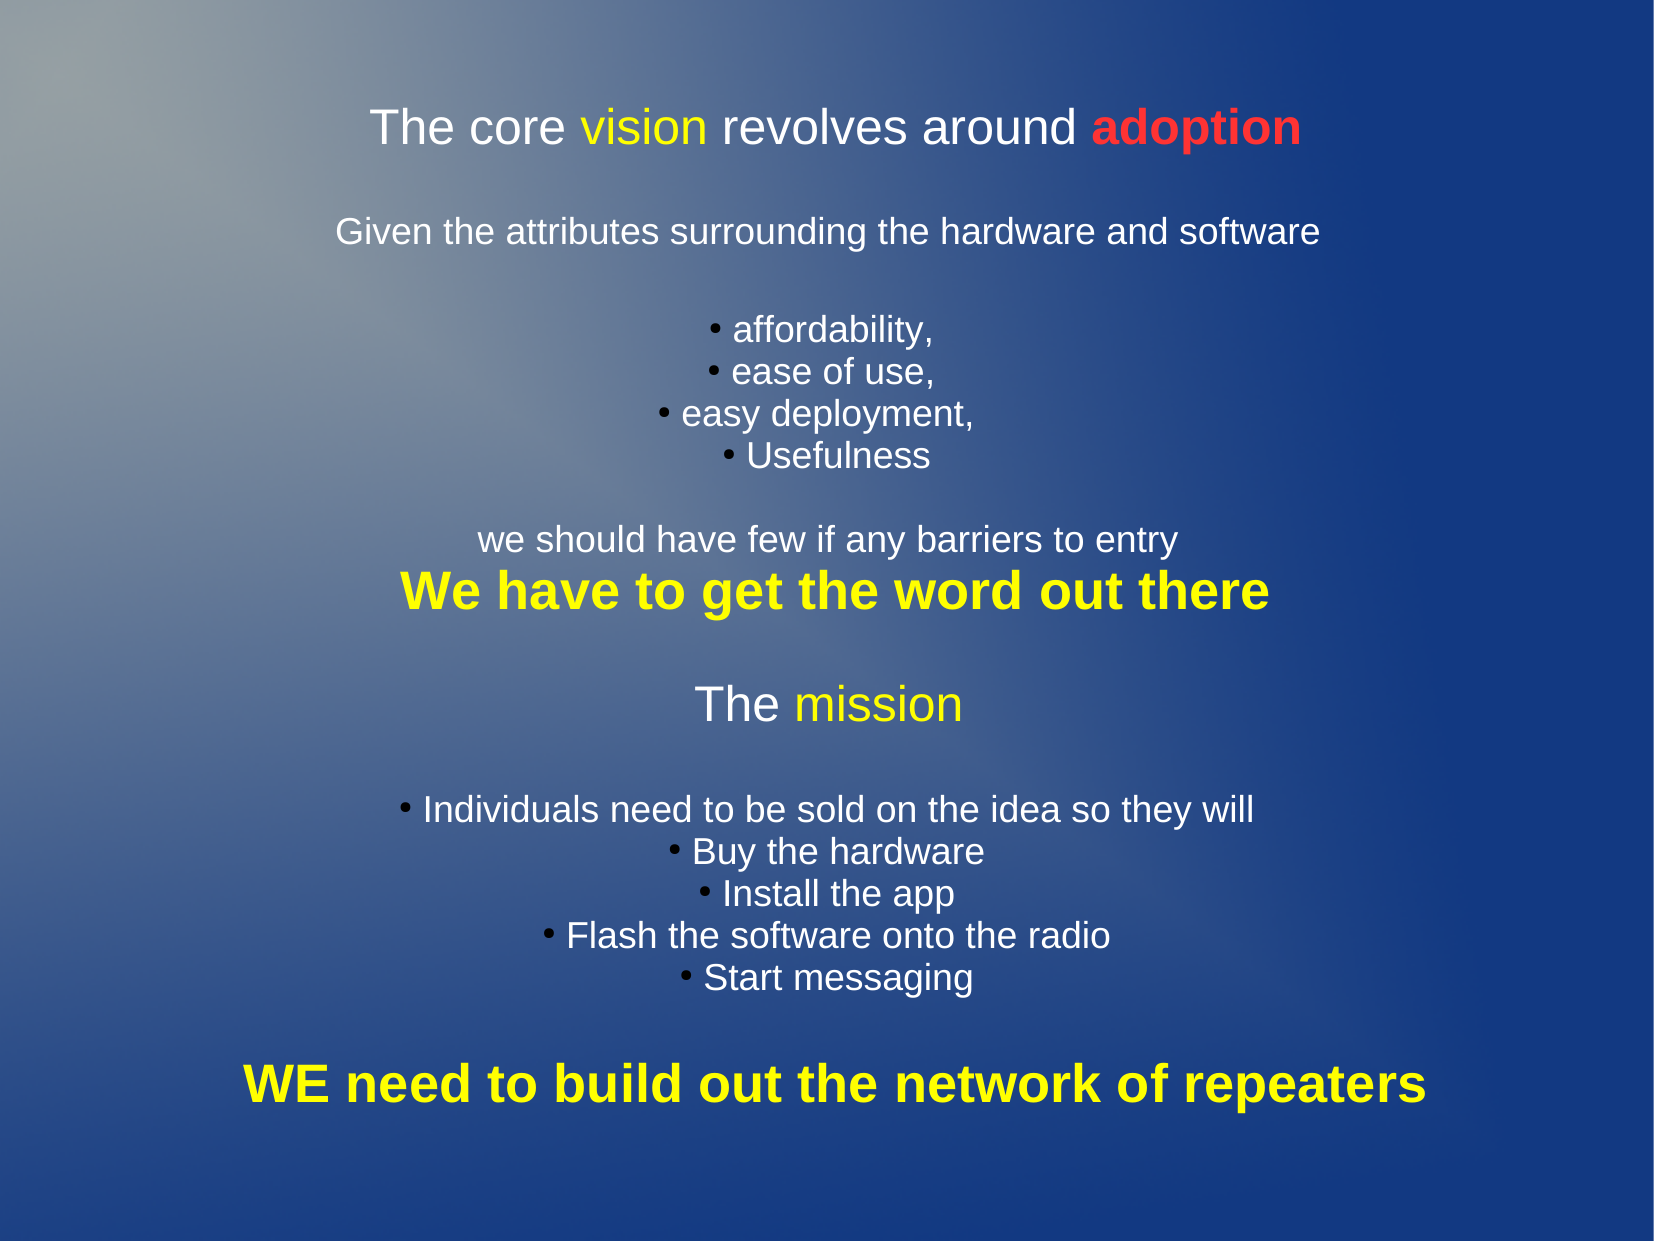

# The core vision revolves around adoption
Given the attributes surrounding the hardware and software
 affordability,
 ease of use,
 easy deployment,
 Usefulness
we should have few if any barriers to entry
We have to get the word out there
The mission
 Individuals need to be sold on the idea so they will
 Buy the hardware
 Install the app
 Flash the software onto the radio
 Start messaging
WE need to build out the network of repeaters